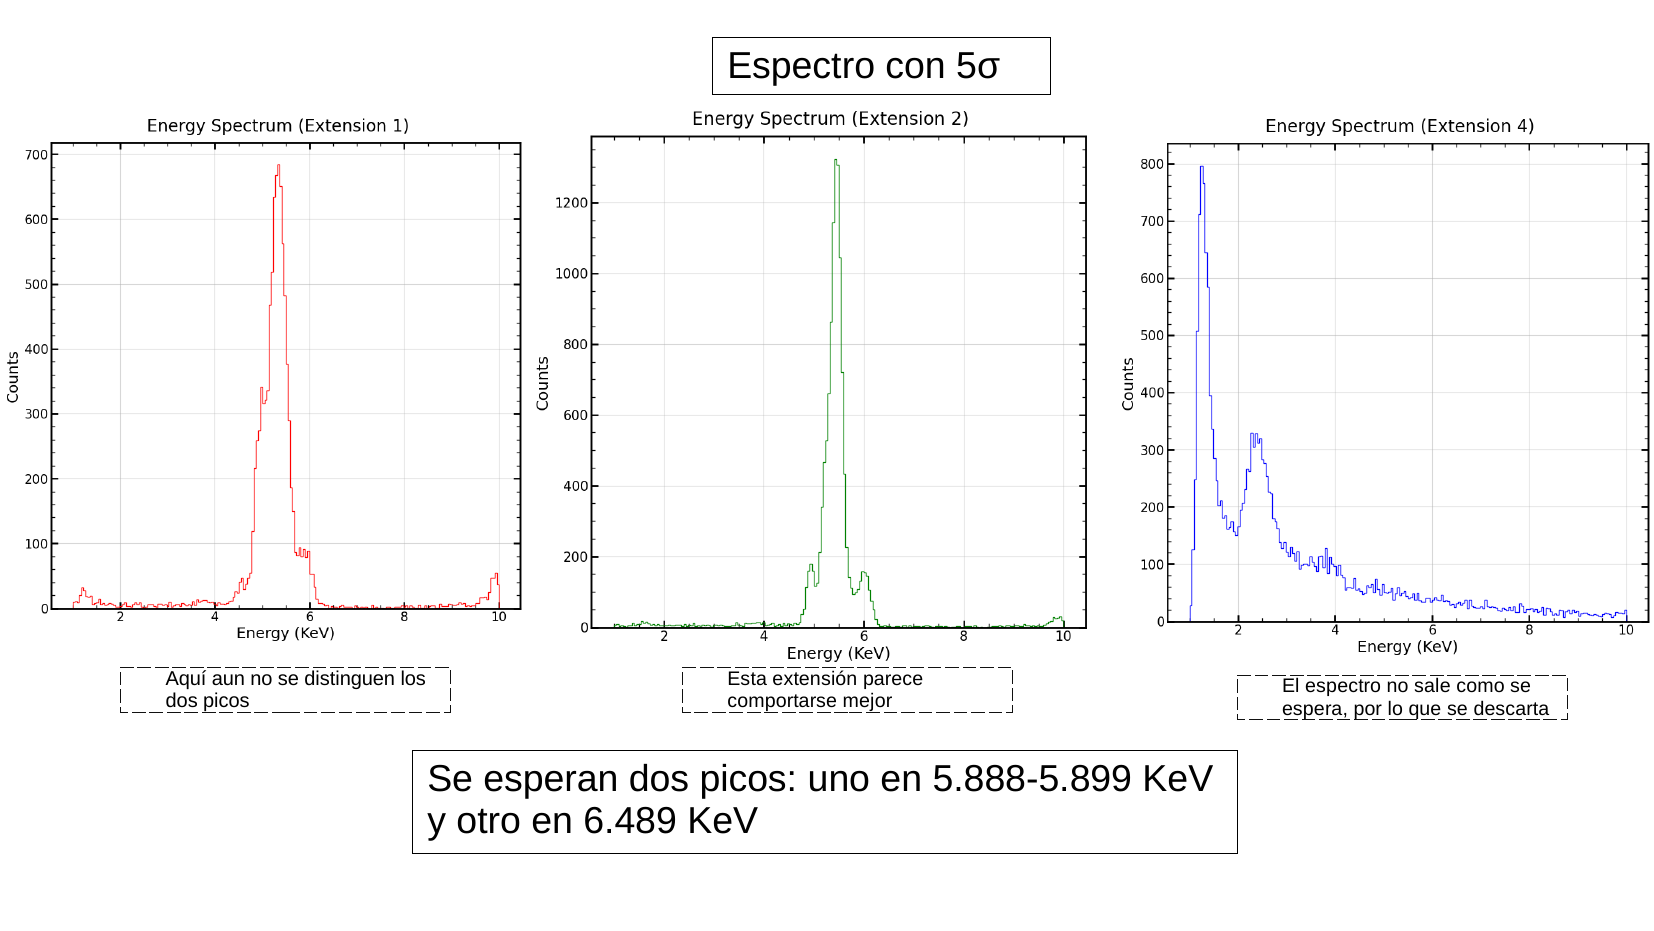

Espectro con 5σ
Aquí aun no se distinguen los dos picos
Esta extensión parece comportarse mejor
# El espectro no sale como se espera, por lo que se descarta
Se esperan dos picos: uno en 5.888-5.899 KeV y otro en 6.489 KeV